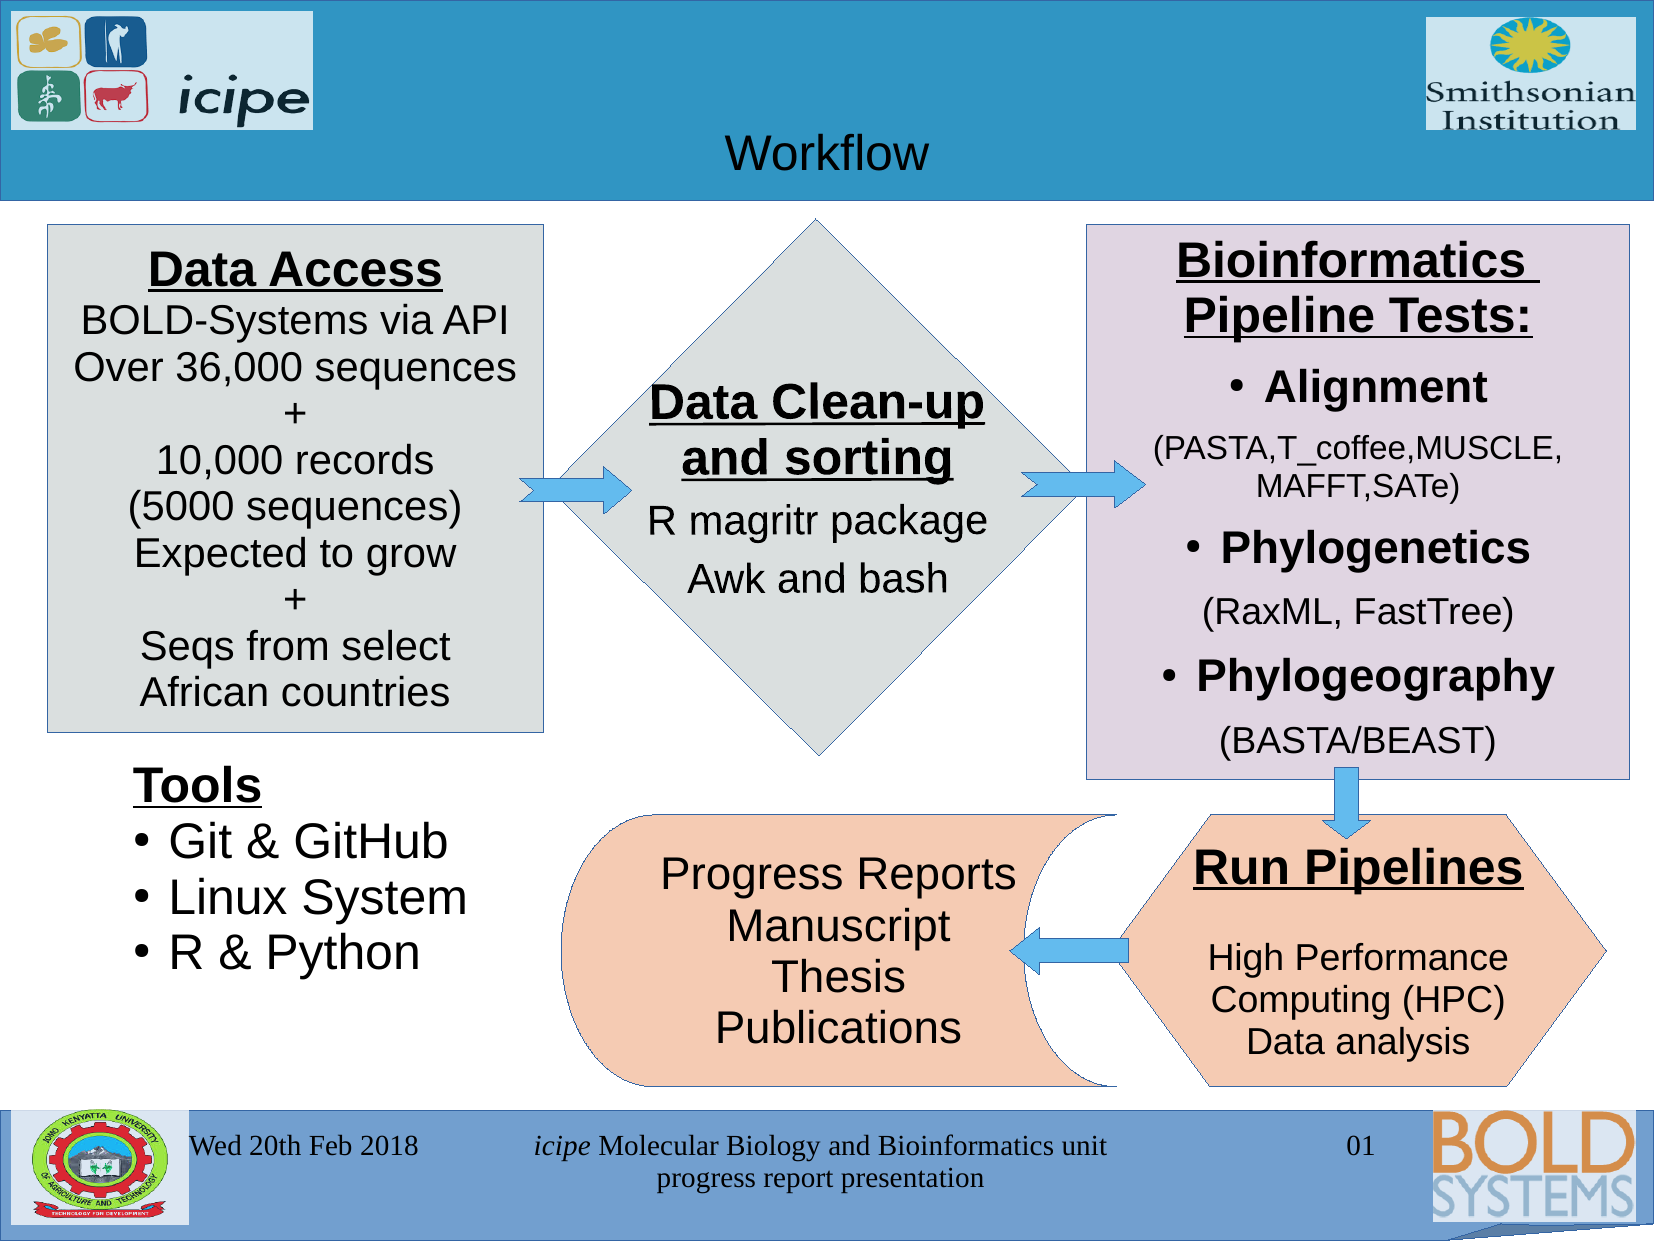

# Workflow
Data Clean-up
and sorting
R magritr package
Awk and bash
Data Access
BOLD-Systems via API
Over 36,000 sequences
+
10,000 records
(5000 sequences)
Expected to grow
+
Seqs from select
African countries
Bioinformatics
Pipeline Tests:
Alignment
(PASTA,T_coffee,MUSCLE,
MAFFT,SATe)
Phylogenetics
(RaxML, FastTree)
Phylogeography
(BASTA/BEAST)
Tools
Git & GitHub
Linux System
R & Python
Progress Reports
Manuscript
Thesis
Publications
Run Pipelines
High Performance
Computing (HPC)
Data analysis
4